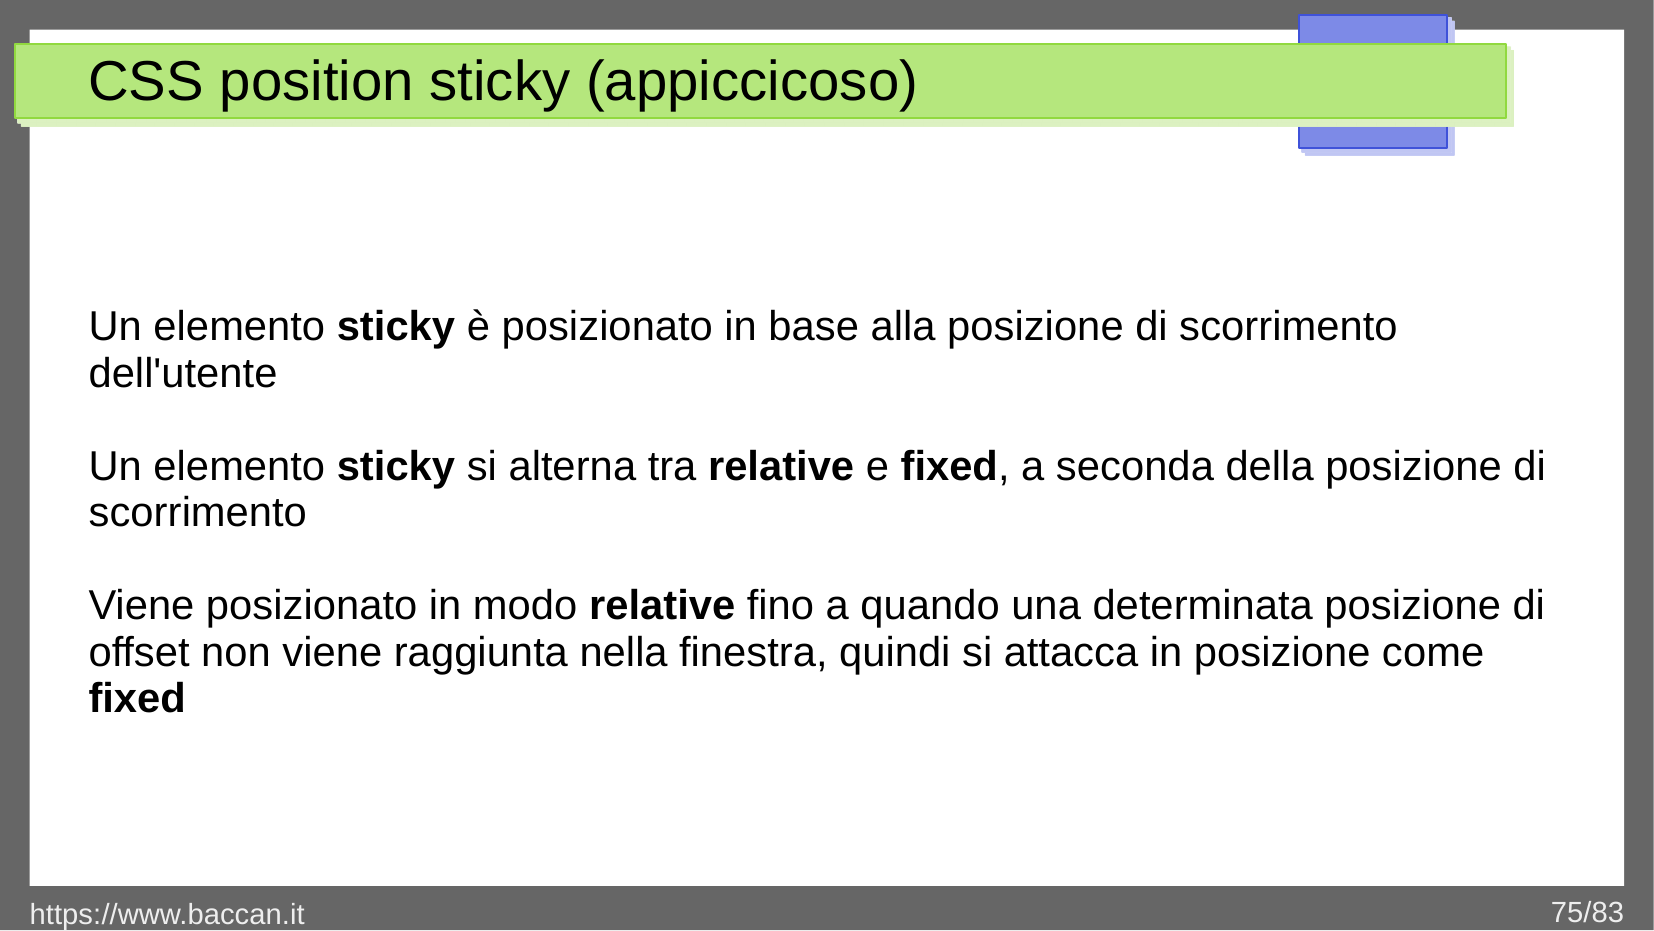

# CSS position sticky (appiccicoso)
Un elemento sticky è posizionato in base alla posizione di scorrimento dell'utente
Un elemento sticky si alterna tra relative e fixed, a seconda della posizione di scorrimento
Viene posizionato in modo relative fino a quando una determinata posizione di offset non viene raggiunta nella finestra, quindi si attacca in posizione come fixed
75
https://www.baccan.it